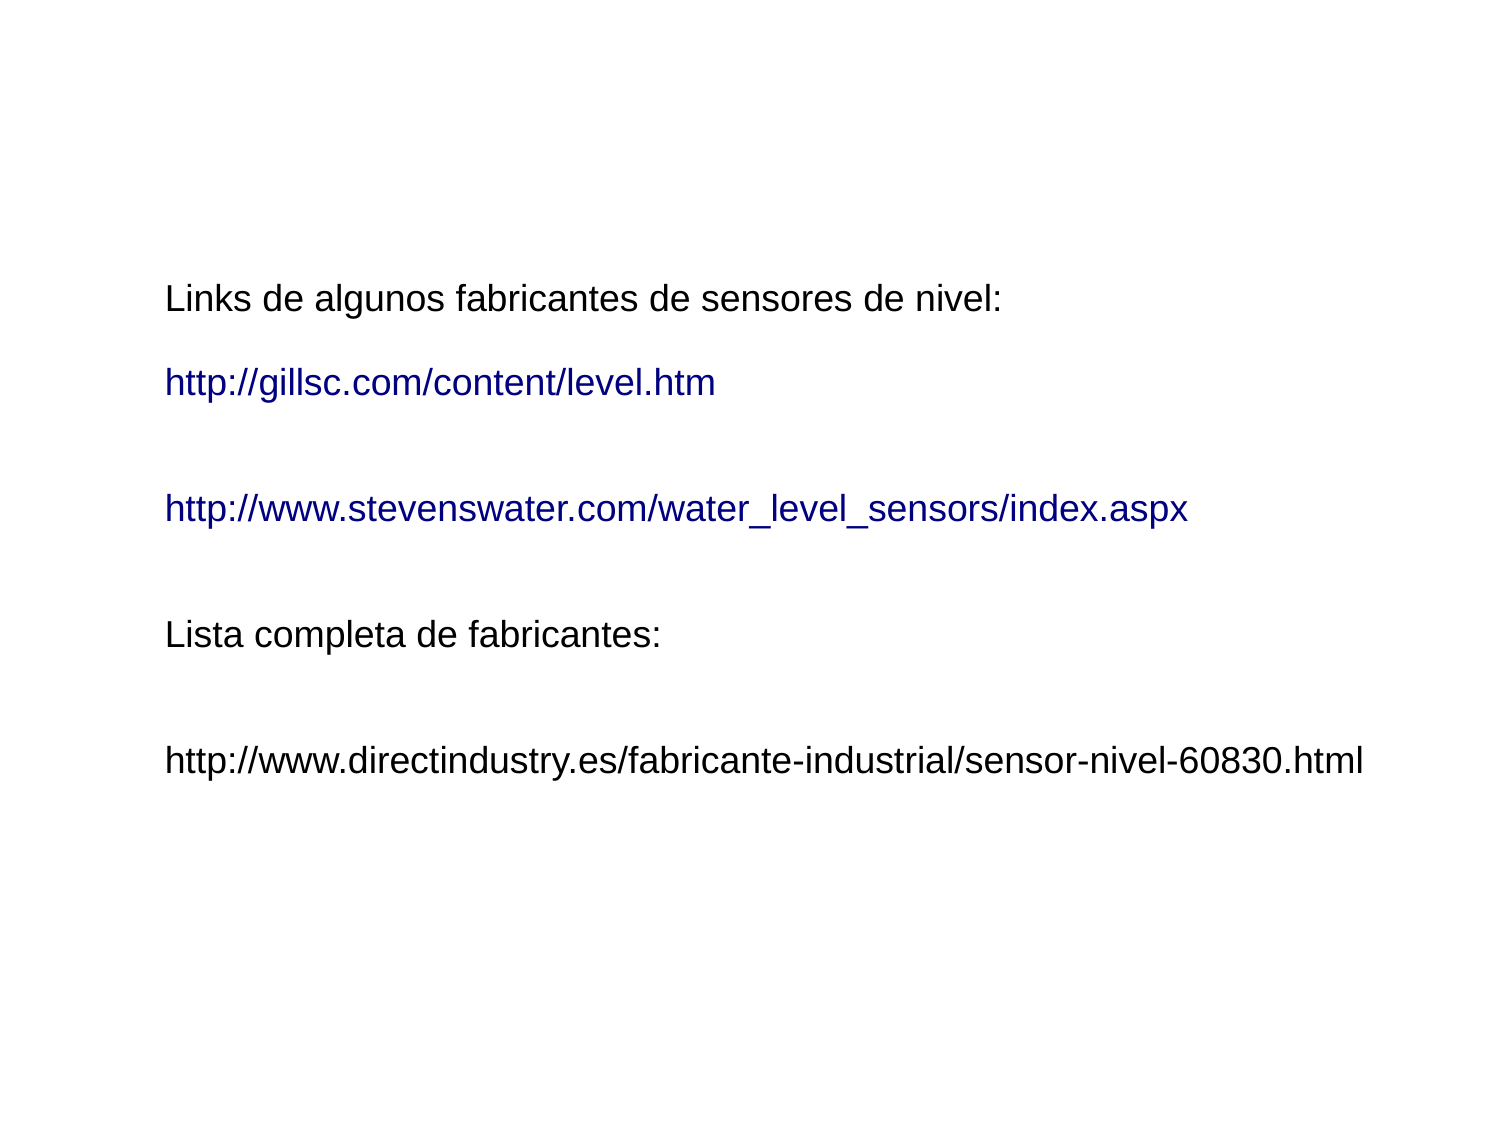

Links de algunos fabricantes de sensores de nivel:
http://gillsc.com/content/level.htm
http://www.stevenswater.com/water_level_sensors/index.aspx
Lista completa de fabricantes:
http://www.directindustry.es/fabricante-industrial/sensor-nivel-60830.html